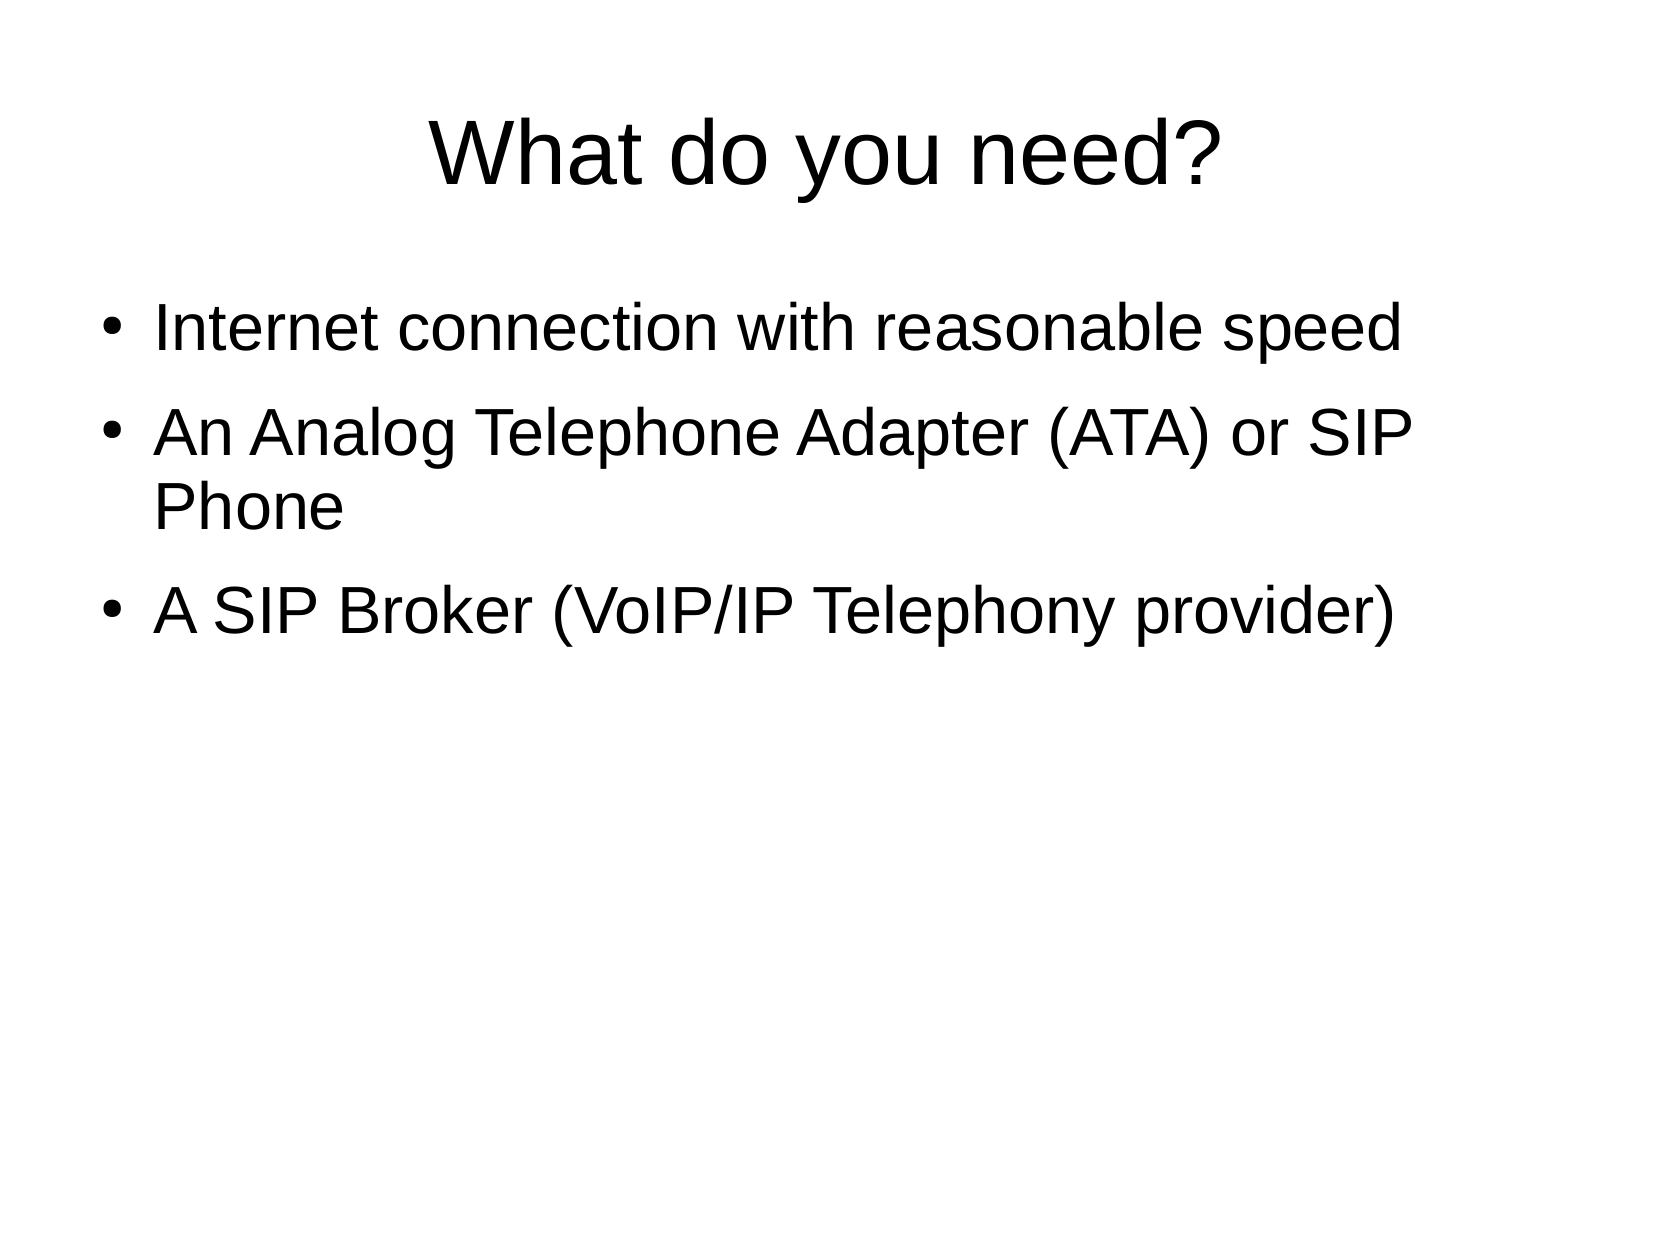

# What do you need?
Internet connection with reasonable speed
An Analog Telephone Adapter (ATA) or SIP Phone
A SIP Broker (VoIP/IP Telephony provider)